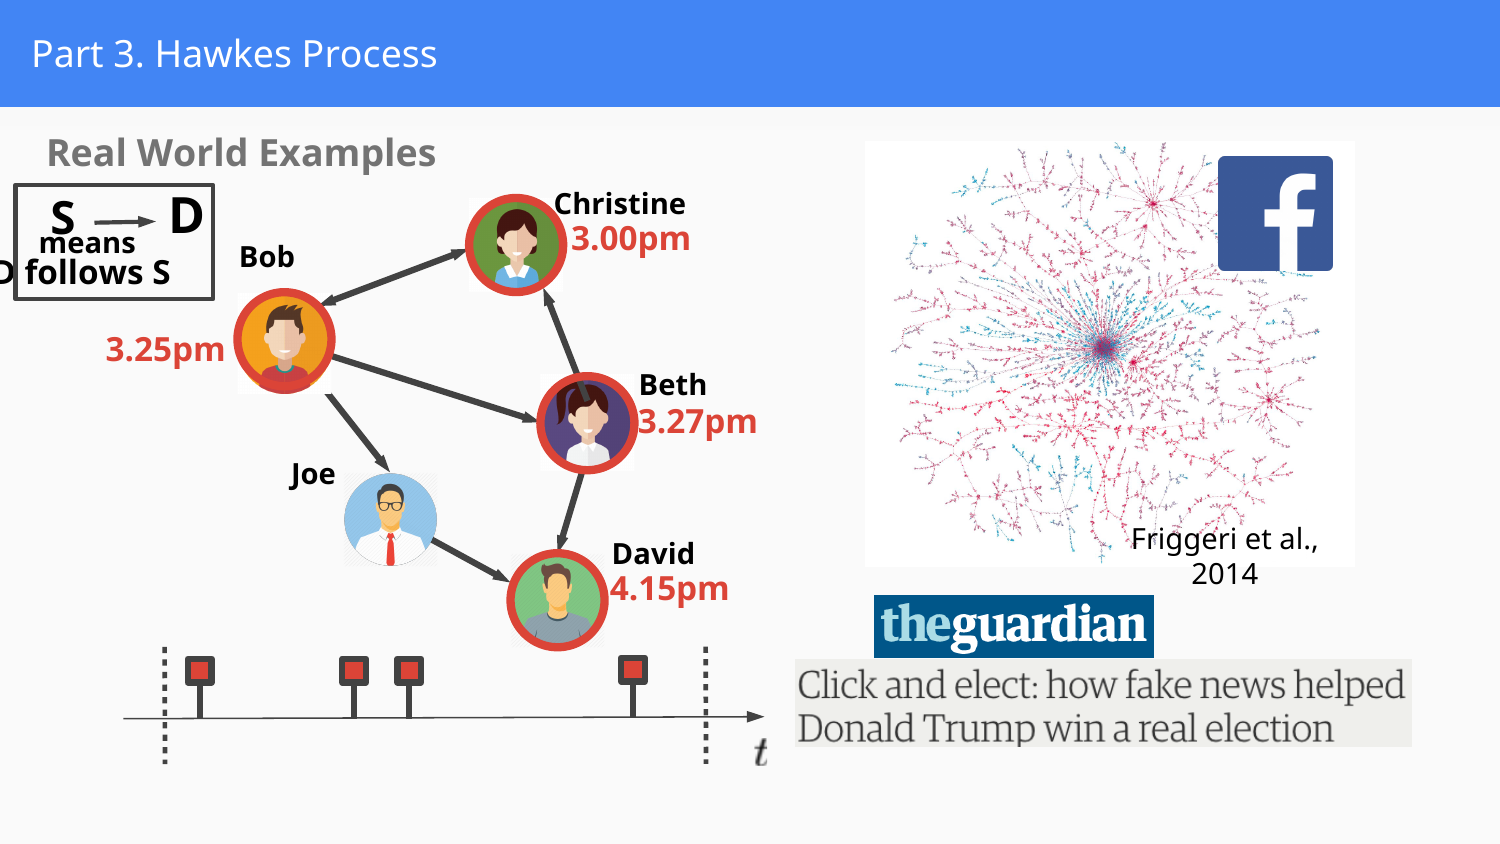

# Part 3. Hawkes Process
Real World Examples
Friggeri et al., 2014
D
S
means
D follows S
Christine
3.00pm
Bob
3.25pm
Beth
3.27pm
Joe
David
4.15pm